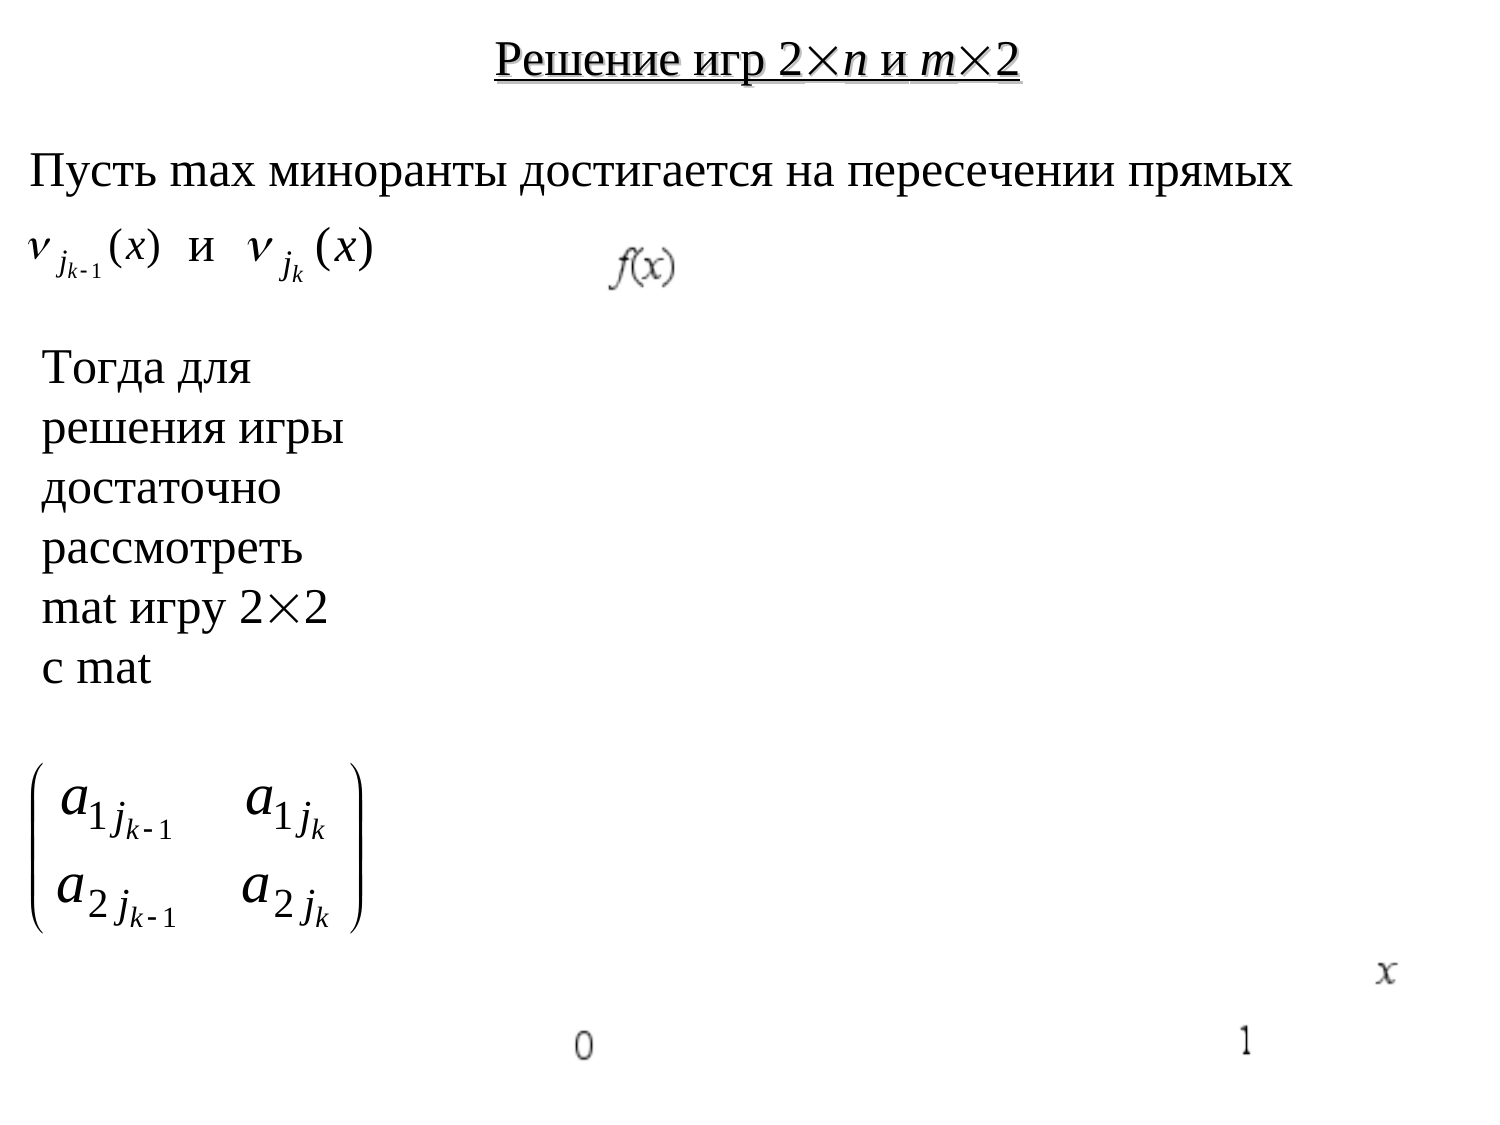

Решение игр 2n и m2
Пусть max миноранты достигается на пересечении прямых
и
Тогда для
решения игры
достаточно
рассмотреть
mat игру 22
с mat